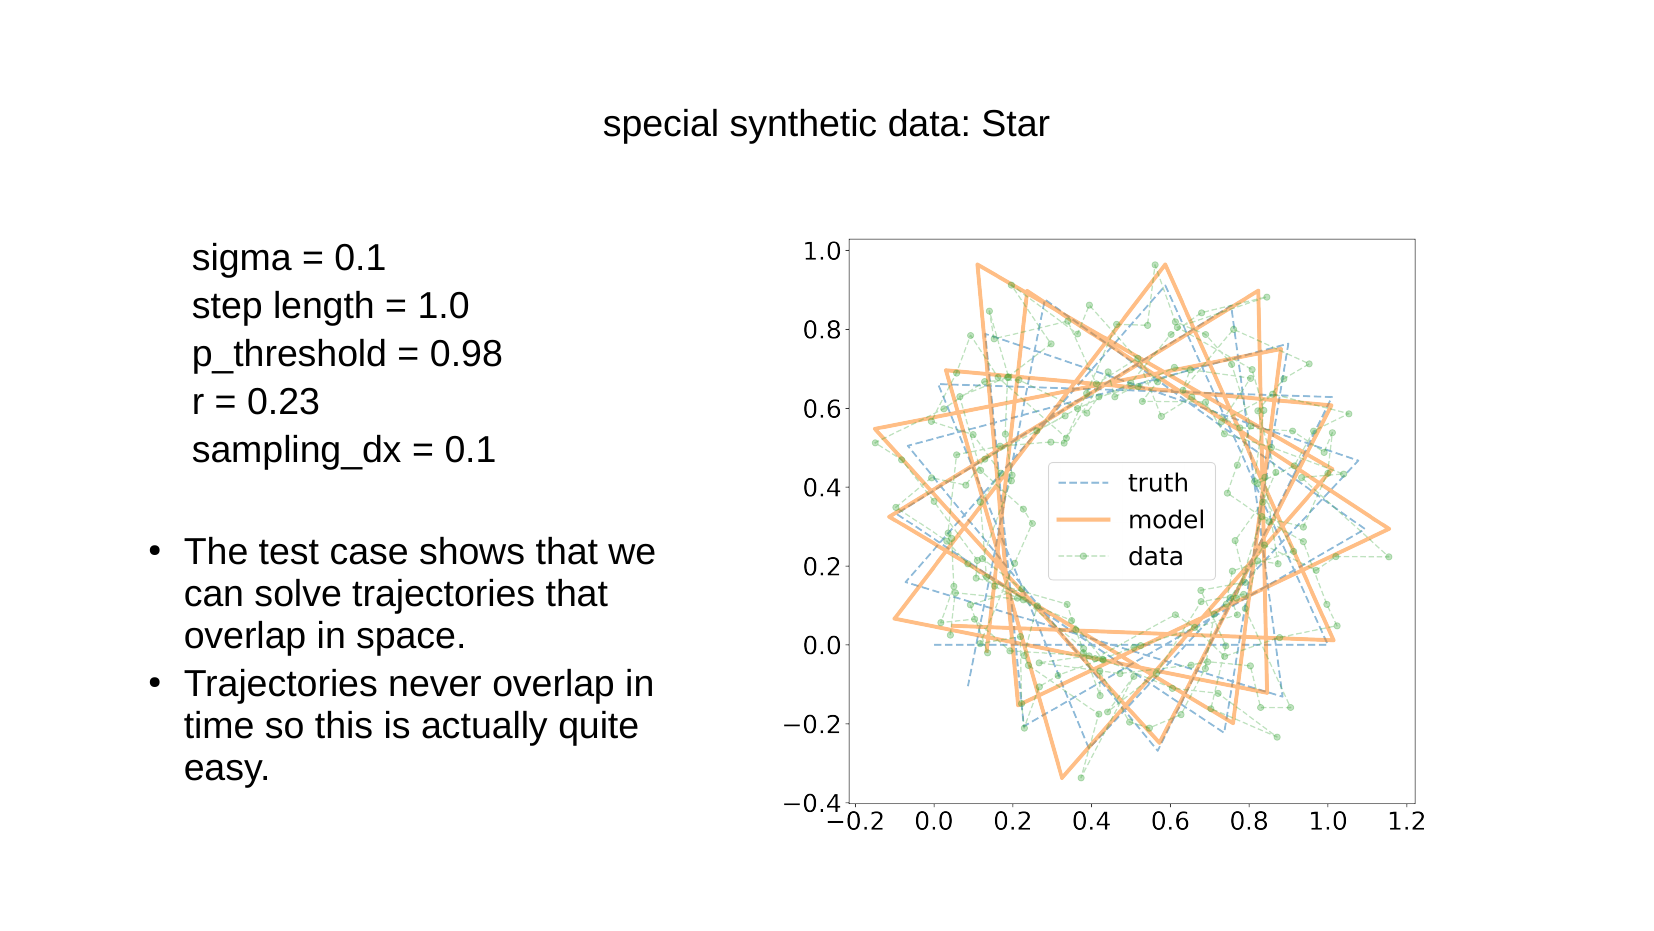

# special synthetic data: Star
sigma = 0.1
step length = 1.0
p_threshold = 0.98
r = 0.23
sampling_dx = 0.1
The test case shows that we can solve trajectories that overlap in space.
Trajectories never overlap in time so this is actually quite easy.